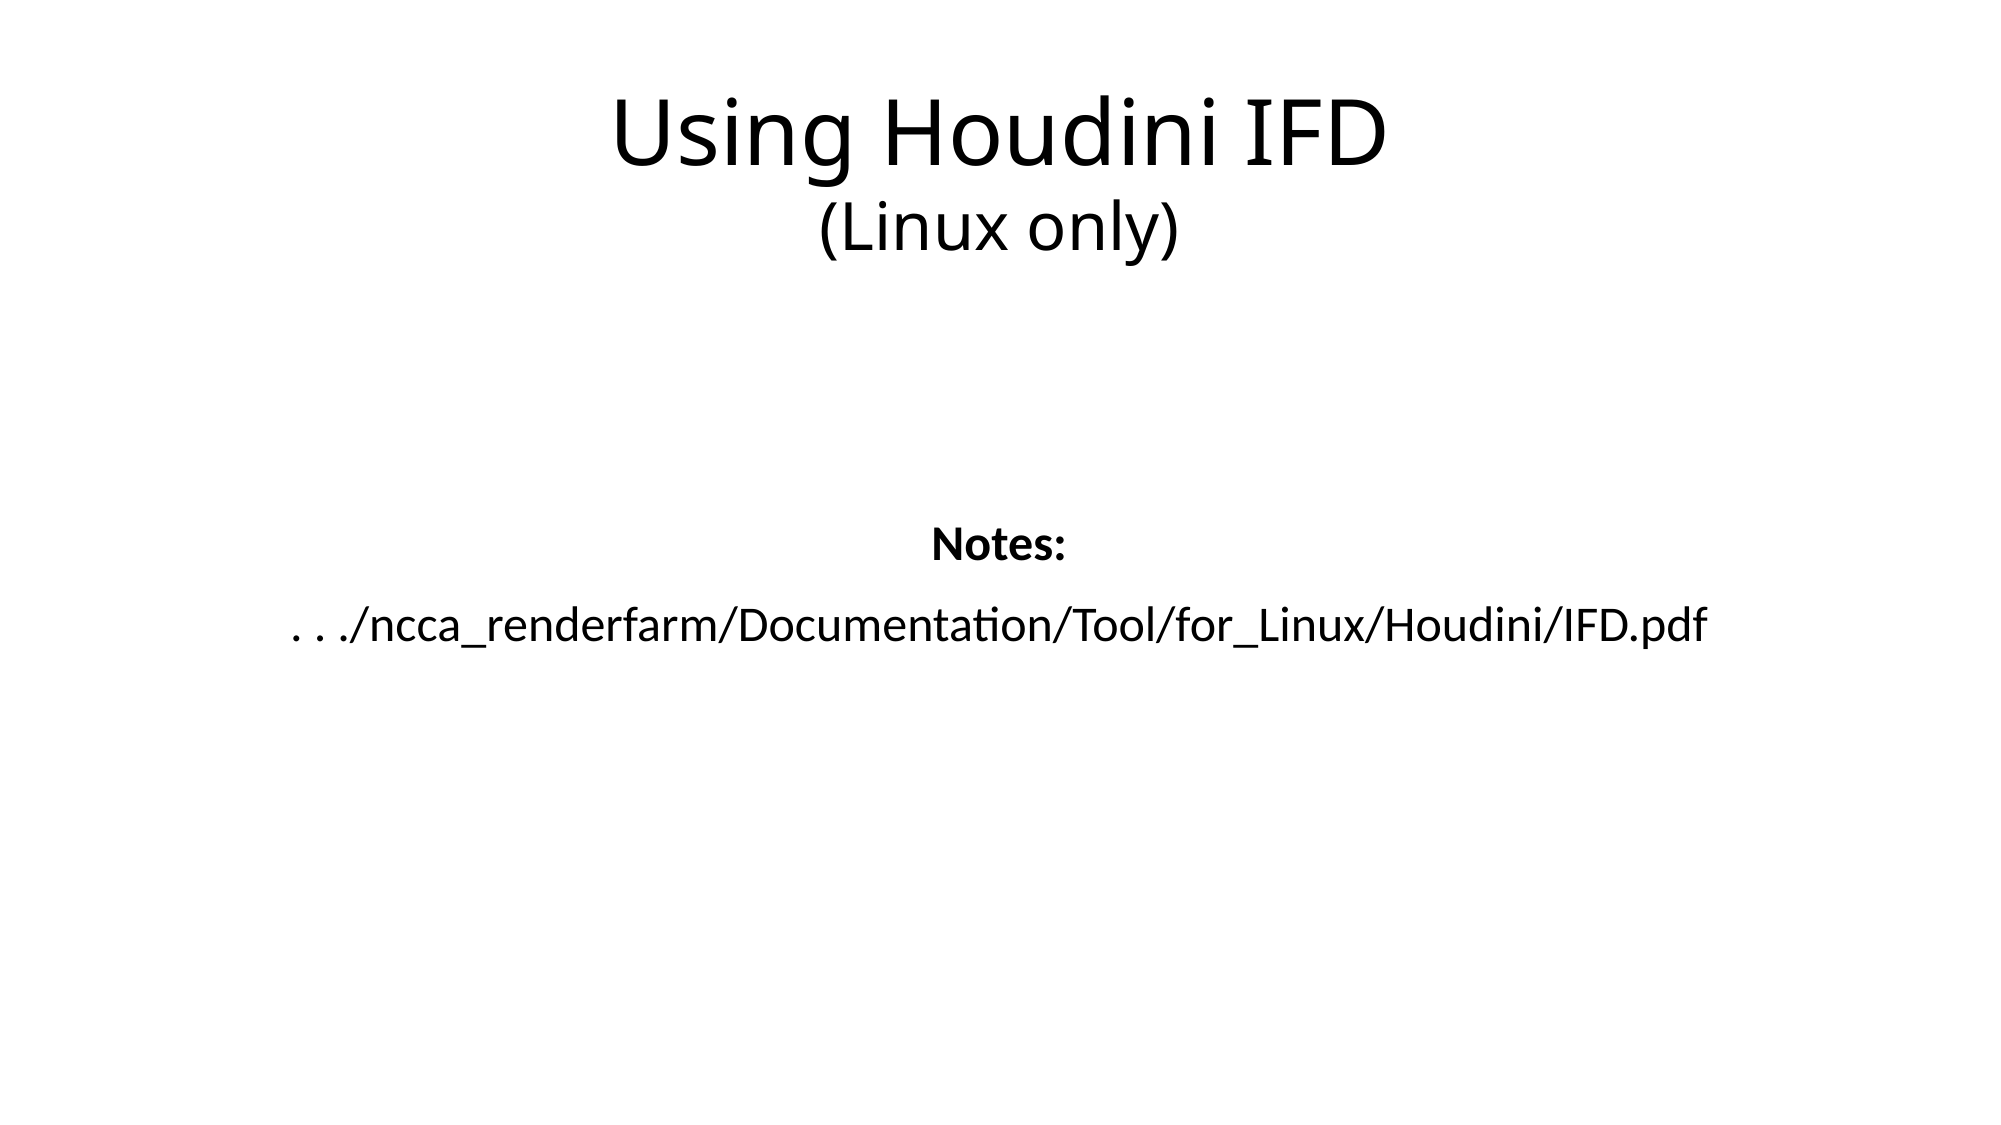

Using Houdini IFD
(Linux only)
Notes:
. . ./ncca_renderfarm/Documentation/Tool/for_Linux/Houdini/IFD.pdf